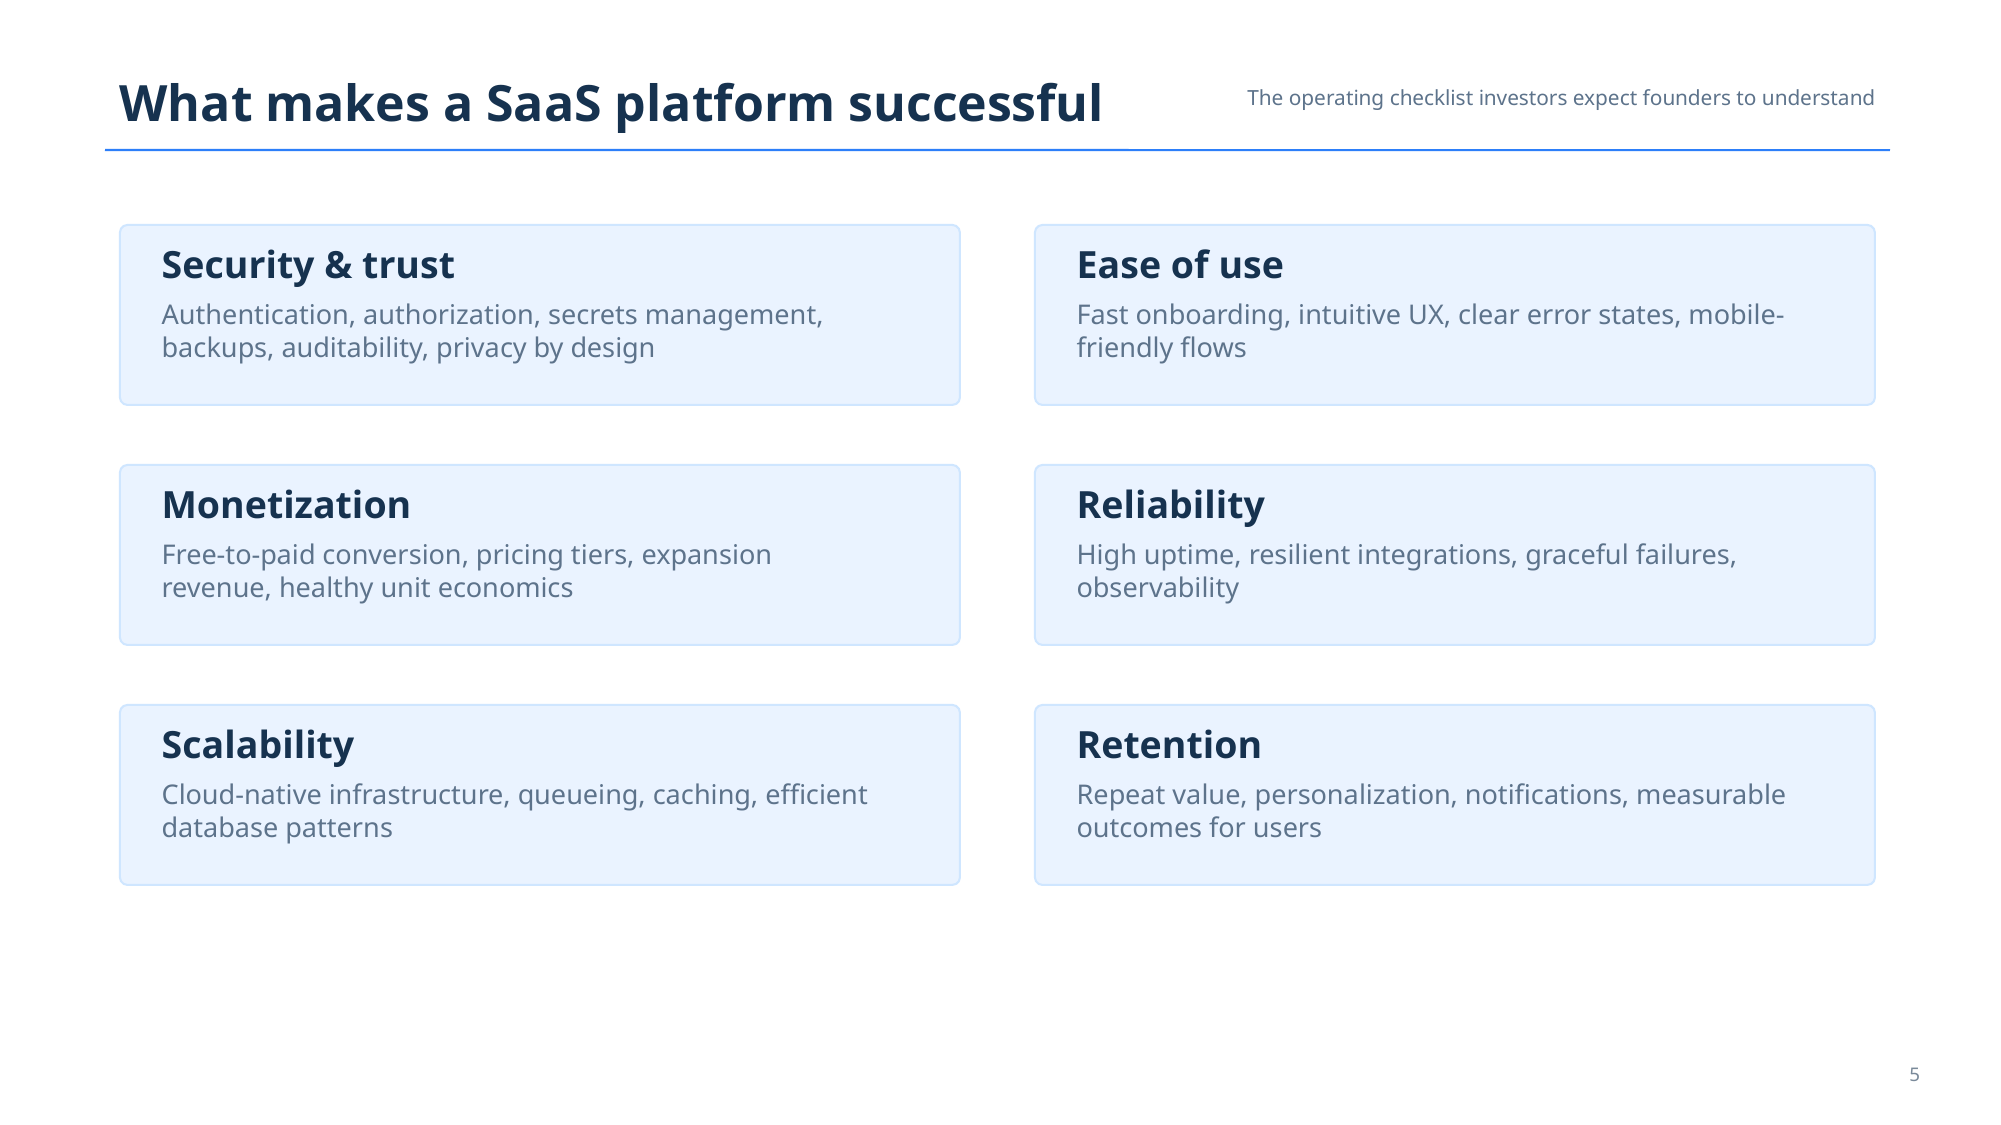

What makes a SaaS platform successful
The operating checklist investors expect founders to understand
Security & trust
Ease of use
Authentication, authorization, secrets management, backups, auditability, privacy by design
Fast onboarding, intuitive UX, clear error states, mobile-friendly flows
Monetization
Reliability
Free-to-paid conversion, pricing tiers, expansion revenue, healthy unit economics
High uptime, resilient integrations, graceful failures, observability
Scalability
Retention
Cloud-native infrastructure, queueing, caching, efficient database patterns
Repeat value, personalization, notifications, measurable outcomes for users
5